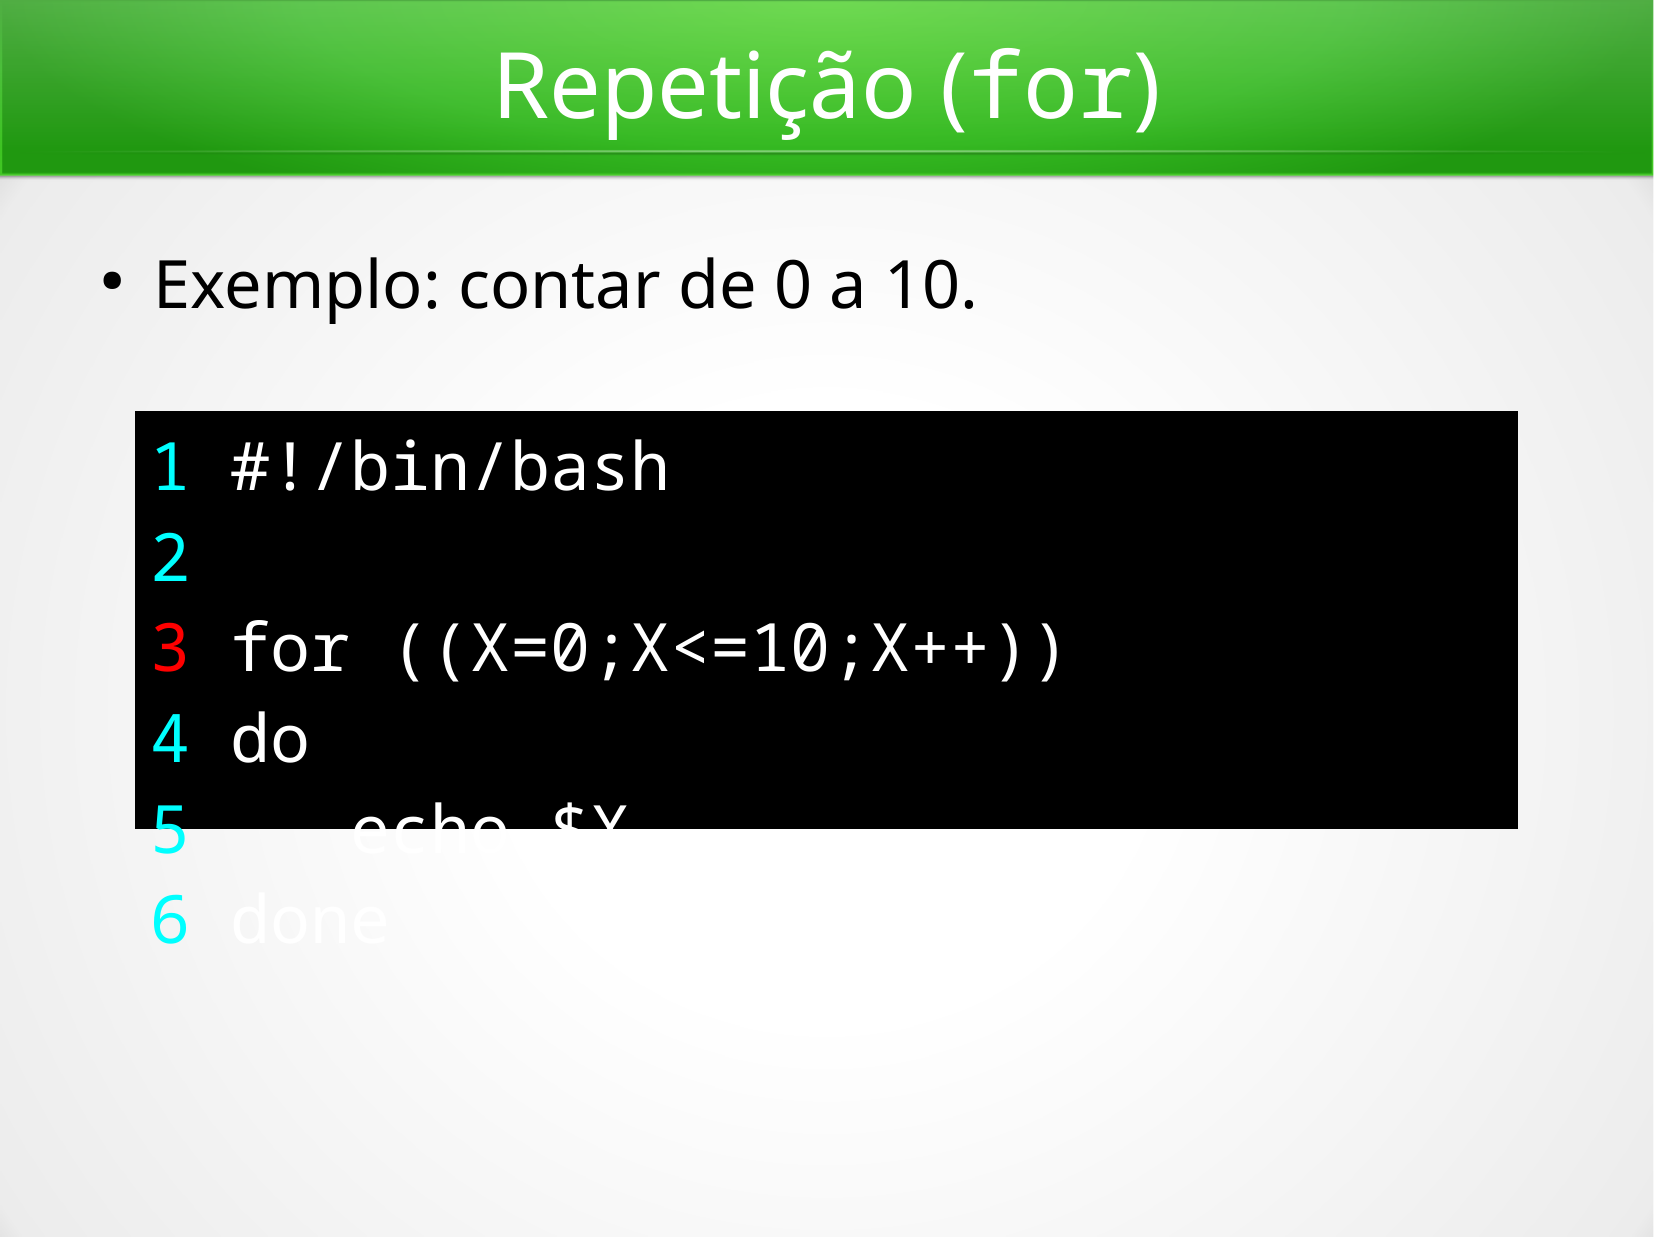

# Repetição (for)
Exemplo: contar de 0 a 10.
1 #!/bin/bash
2
3 for ((X=0;X<=10;X++))
4 do
5 echo $X
6 done